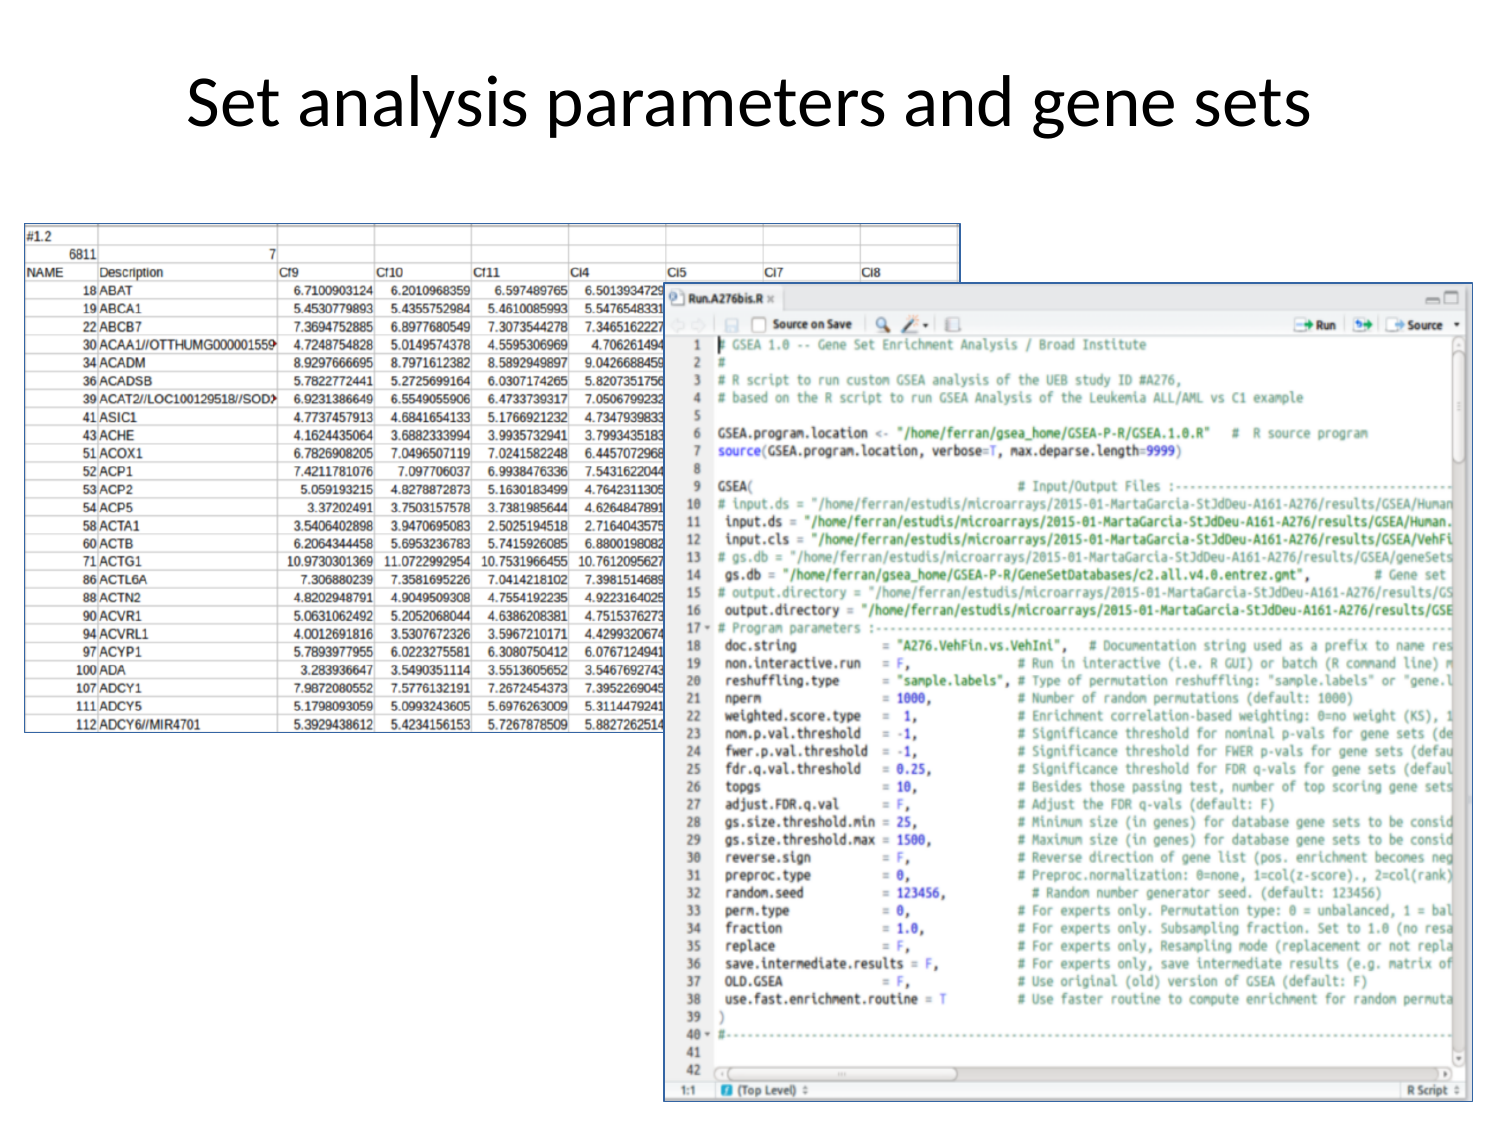

# Set analysis parameters and gene sets
6. Example tool: GSEA